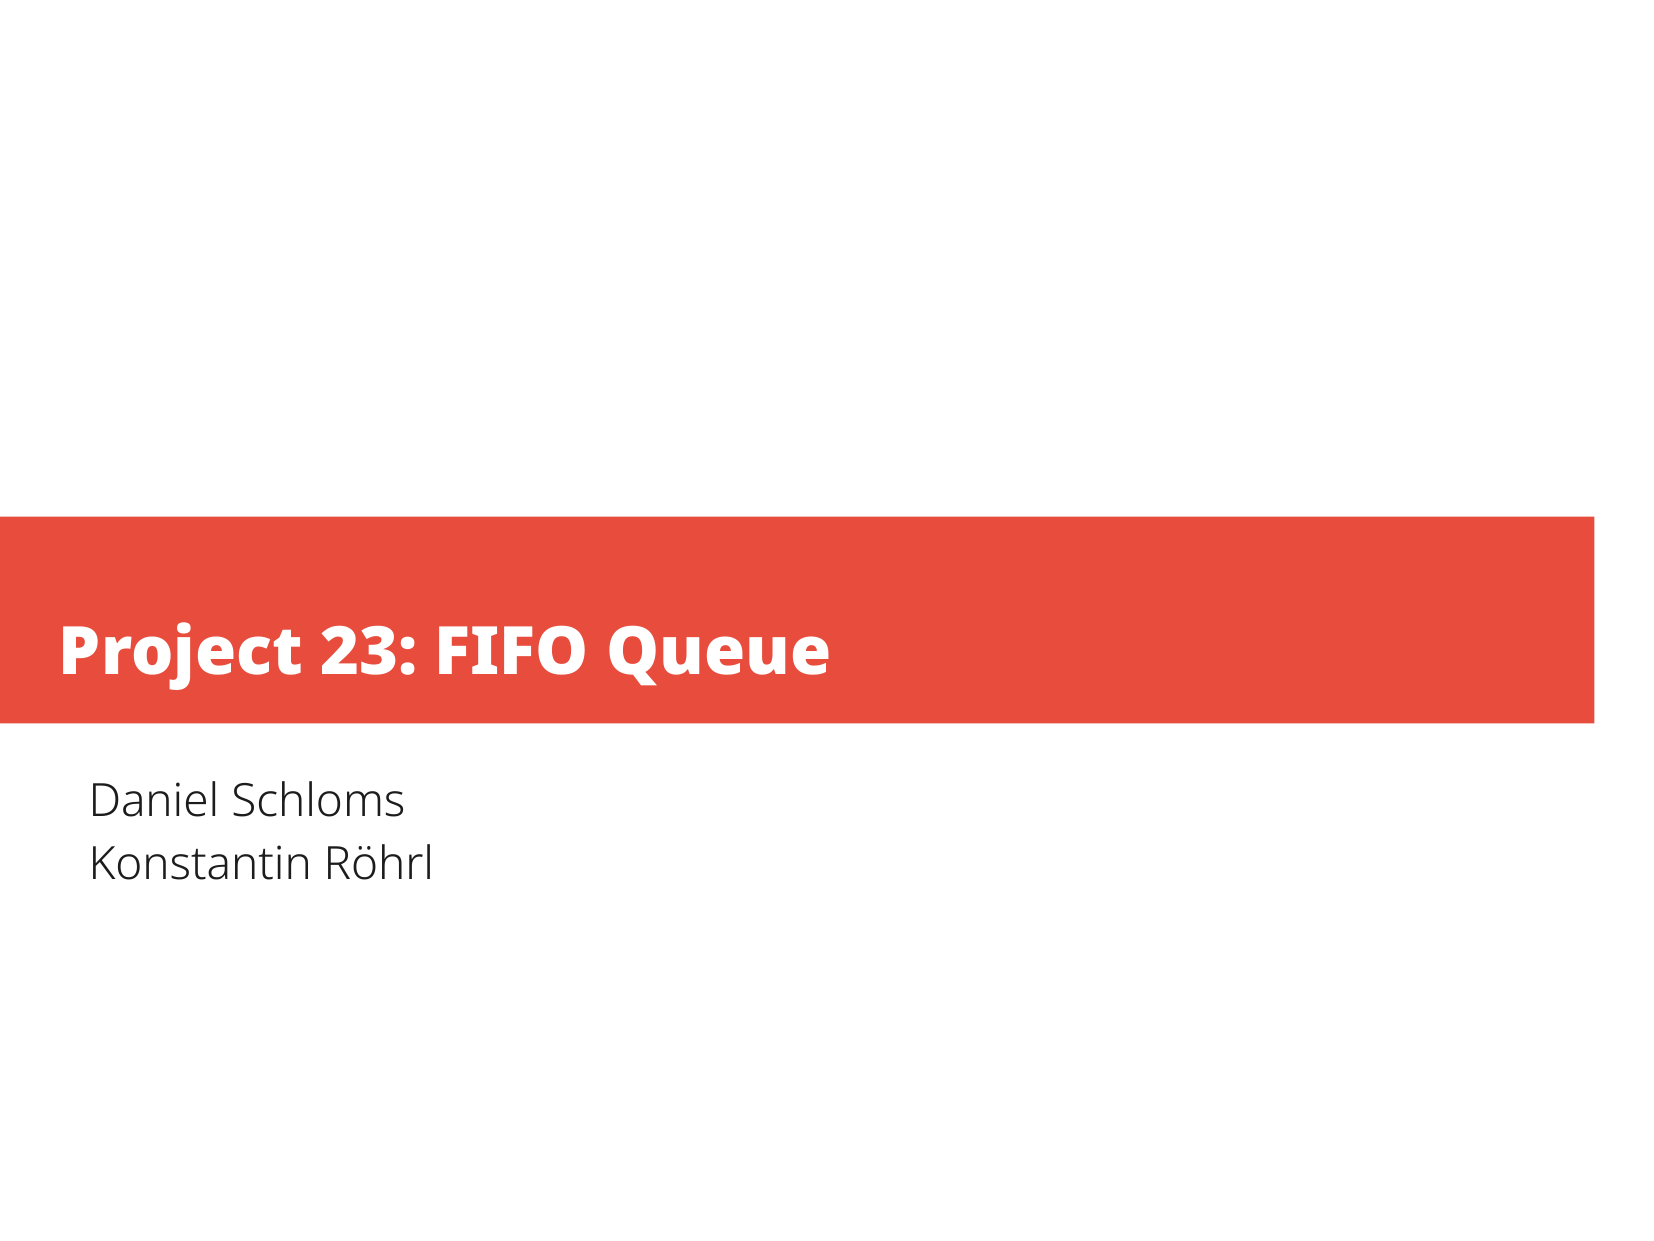

# Project 23: FIFO Queue
Daniel Schloms
Konstantin Röhrl